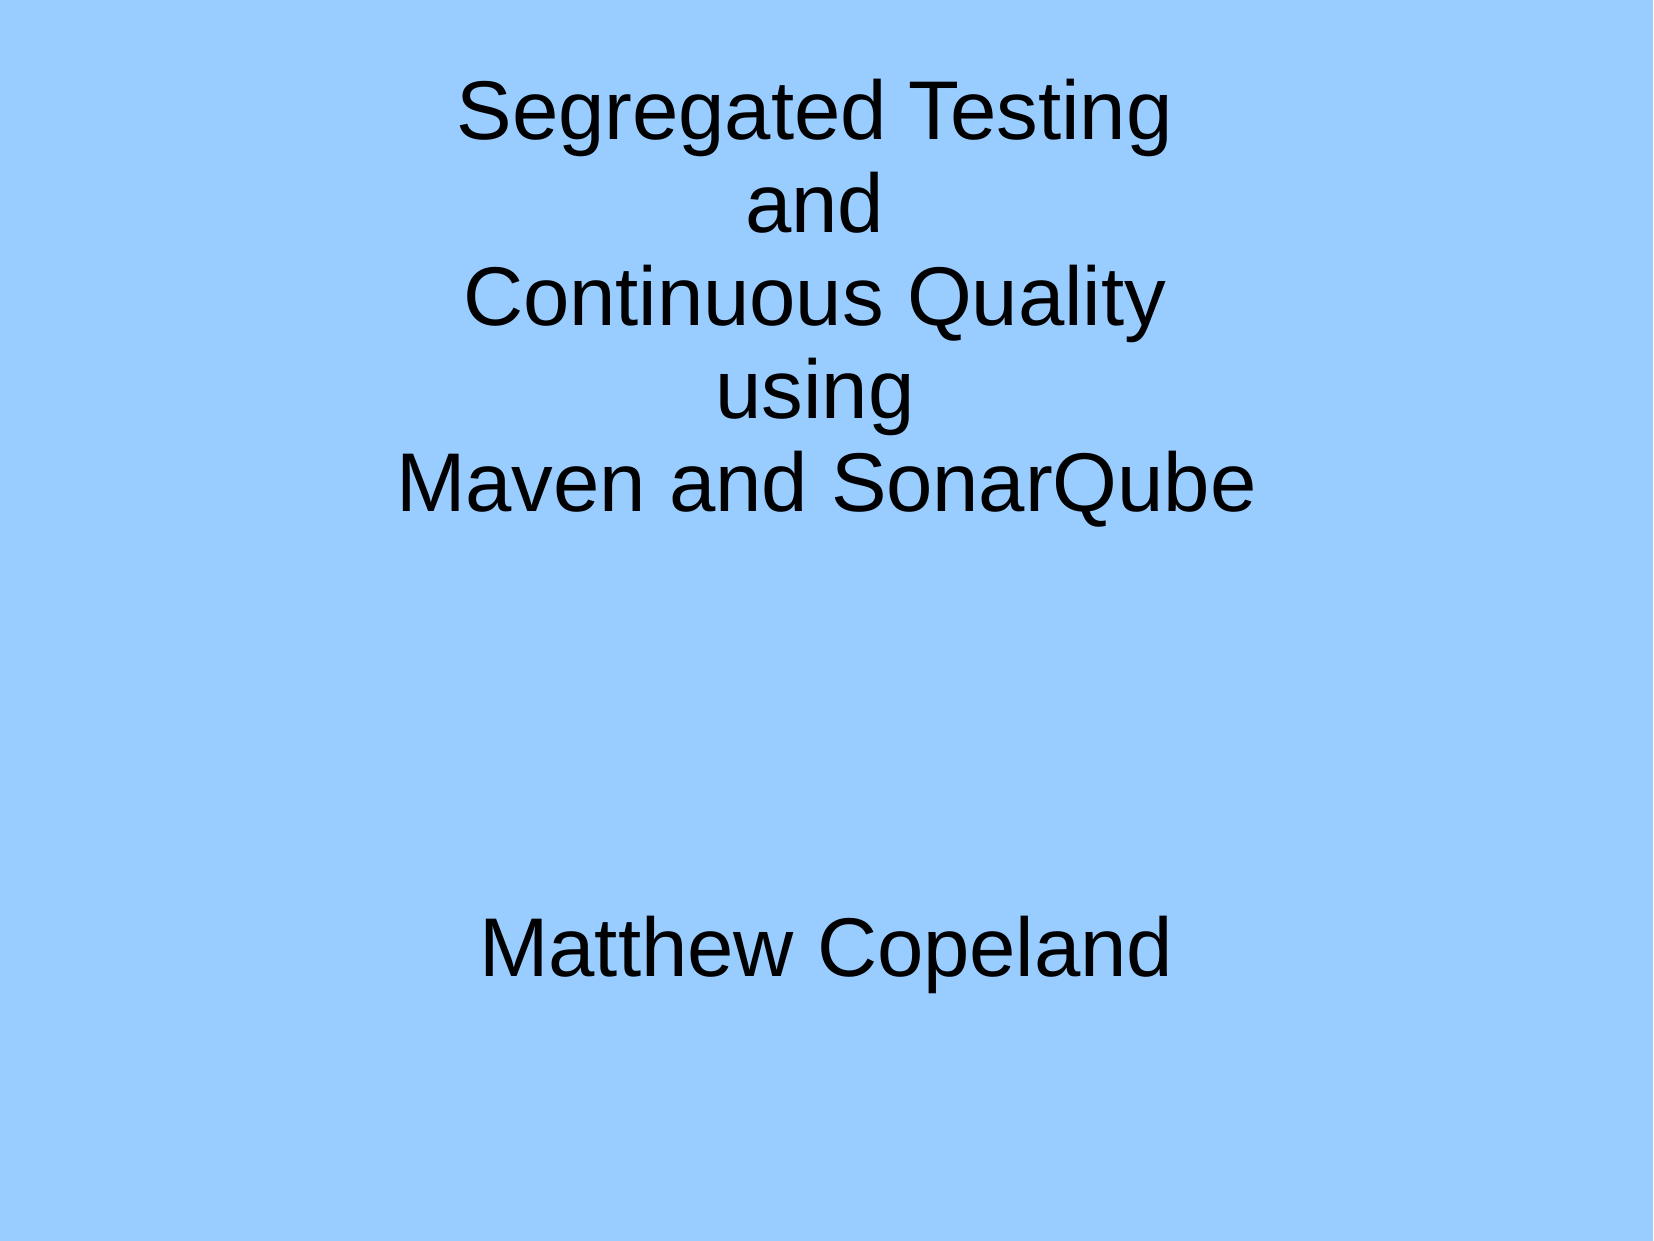

# Segregated Testing
and
Continuous Quality
using
Maven and SonarQube
Matthew Copeland